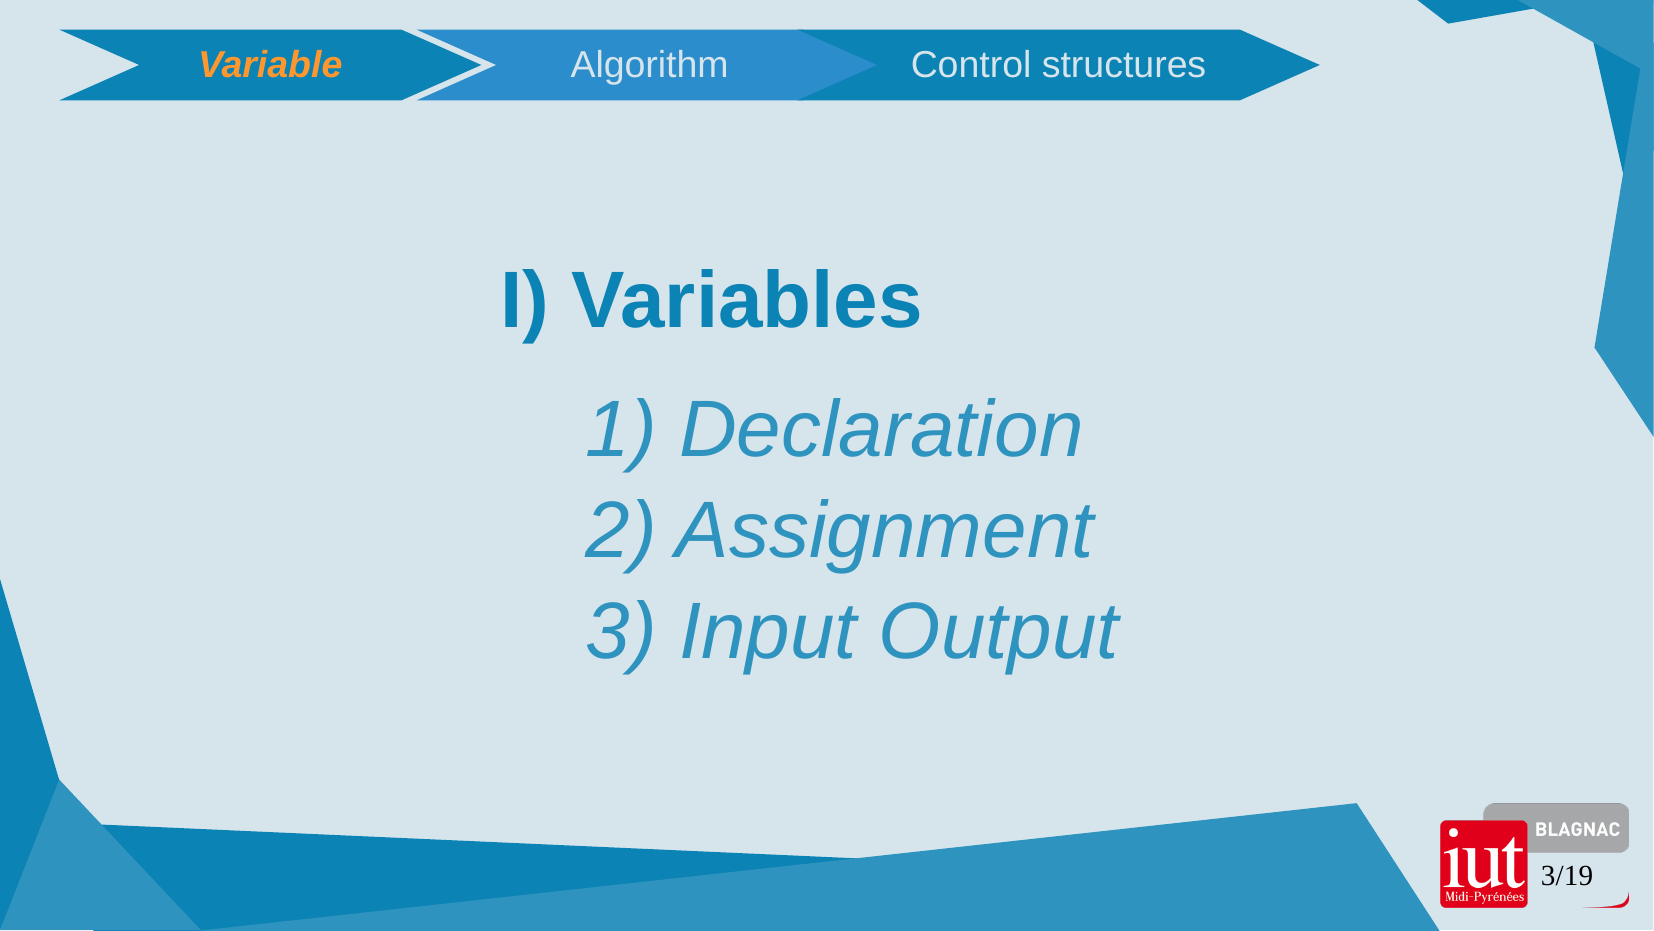

Variable
Algorithm
Control structures
# I) Variables
1) Declaration
2) Assignment
3) Input Output
3